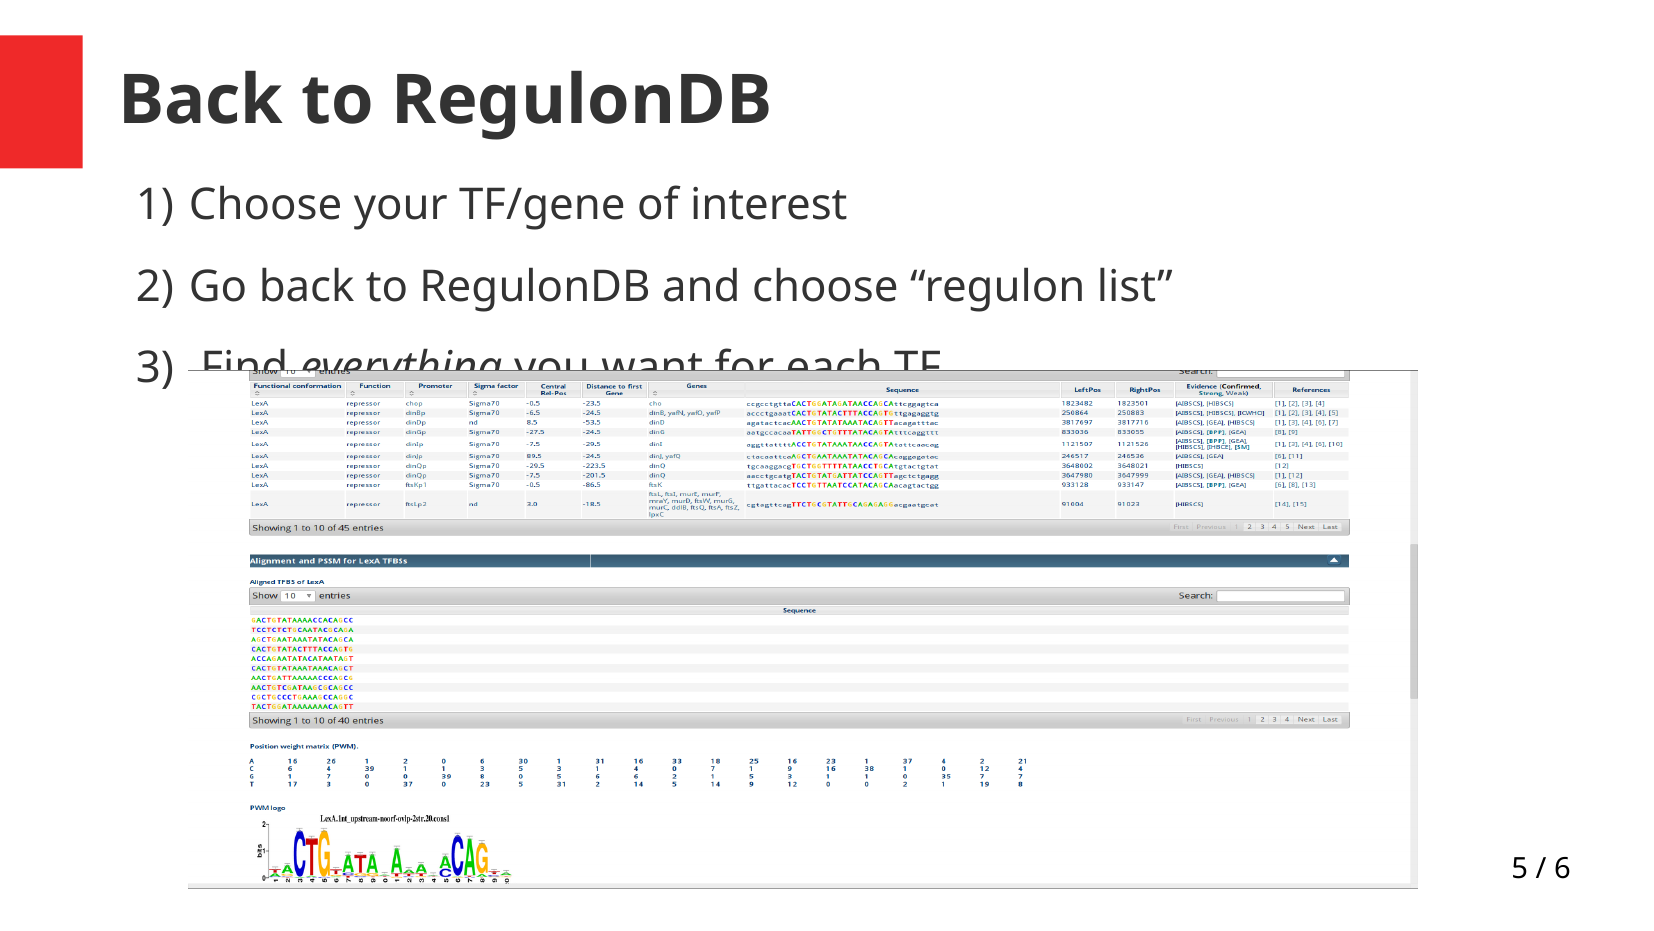

# Back to RegulonDB
Choose your TF/gene of interest
Go back to RegulonDB and choose “regulon list”
 Find everything you want for each TF.
5